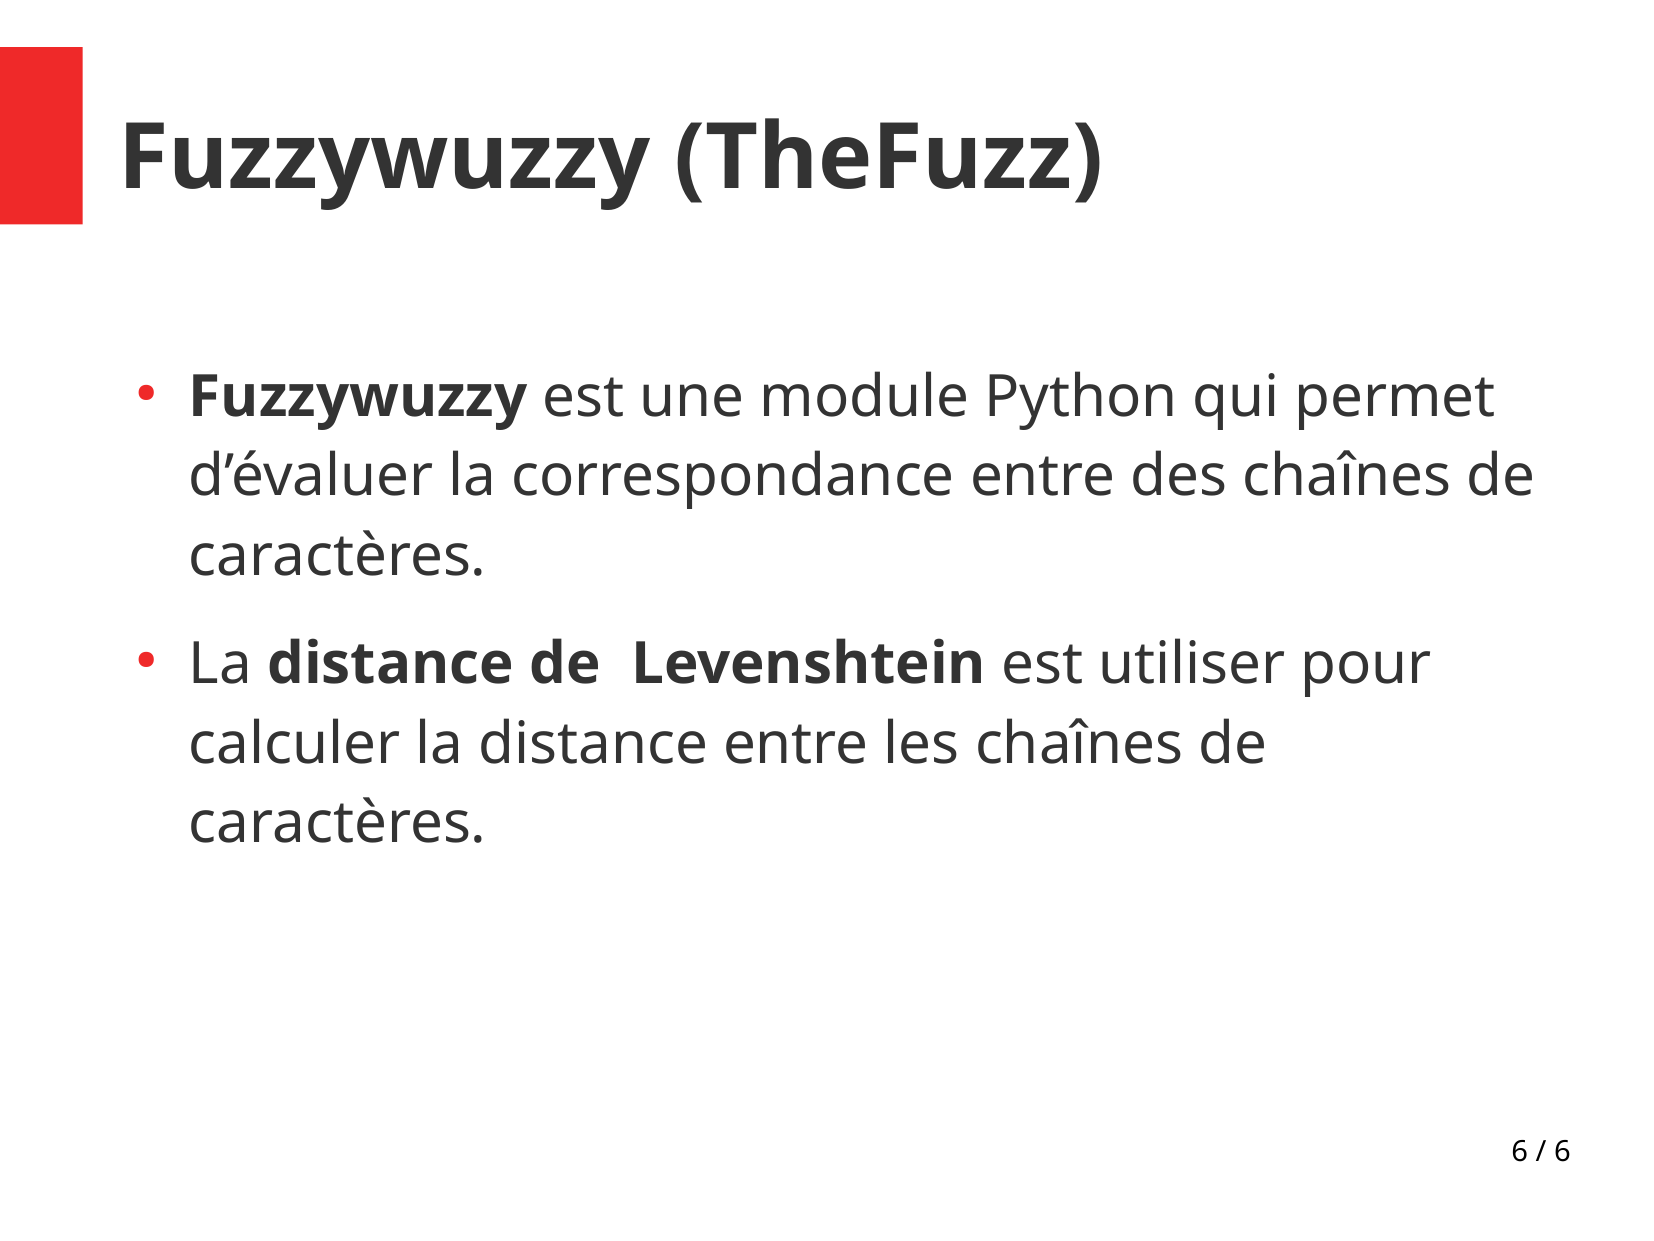

# Fuzzywuzzy (TheFuzz)
Fuzzywuzzy est une module Python qui permet d’évaluer la correspondance entre des chaînes de caractères.
La distance de Levenshtein est utiliser pour calculer la distance entre les chaînes de caractères.
6